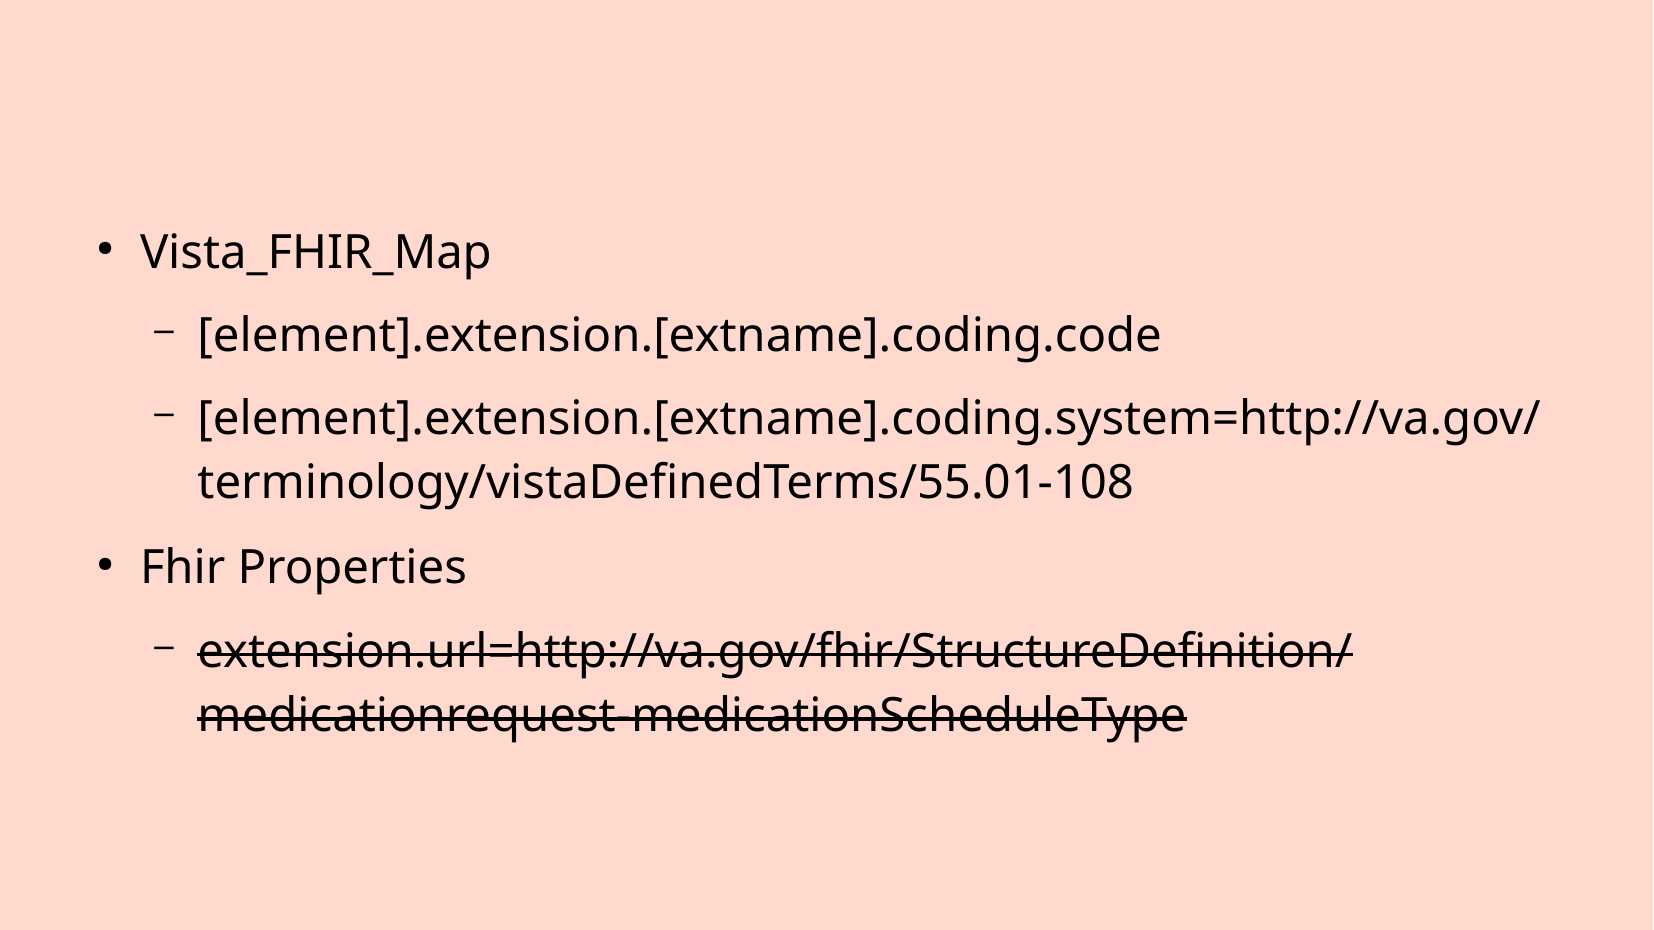

#
Vista_FHIR_Map
[element].extension.[extname].coding.code
[element].extension.[extname].coding.system=http://va.gov/terminology/vistaDefinedTerms/55.01-108
Fhir Properties
extension.url=http://va.gov/fhir/StructureDefinition/medicationrequest-medicationScheduleType